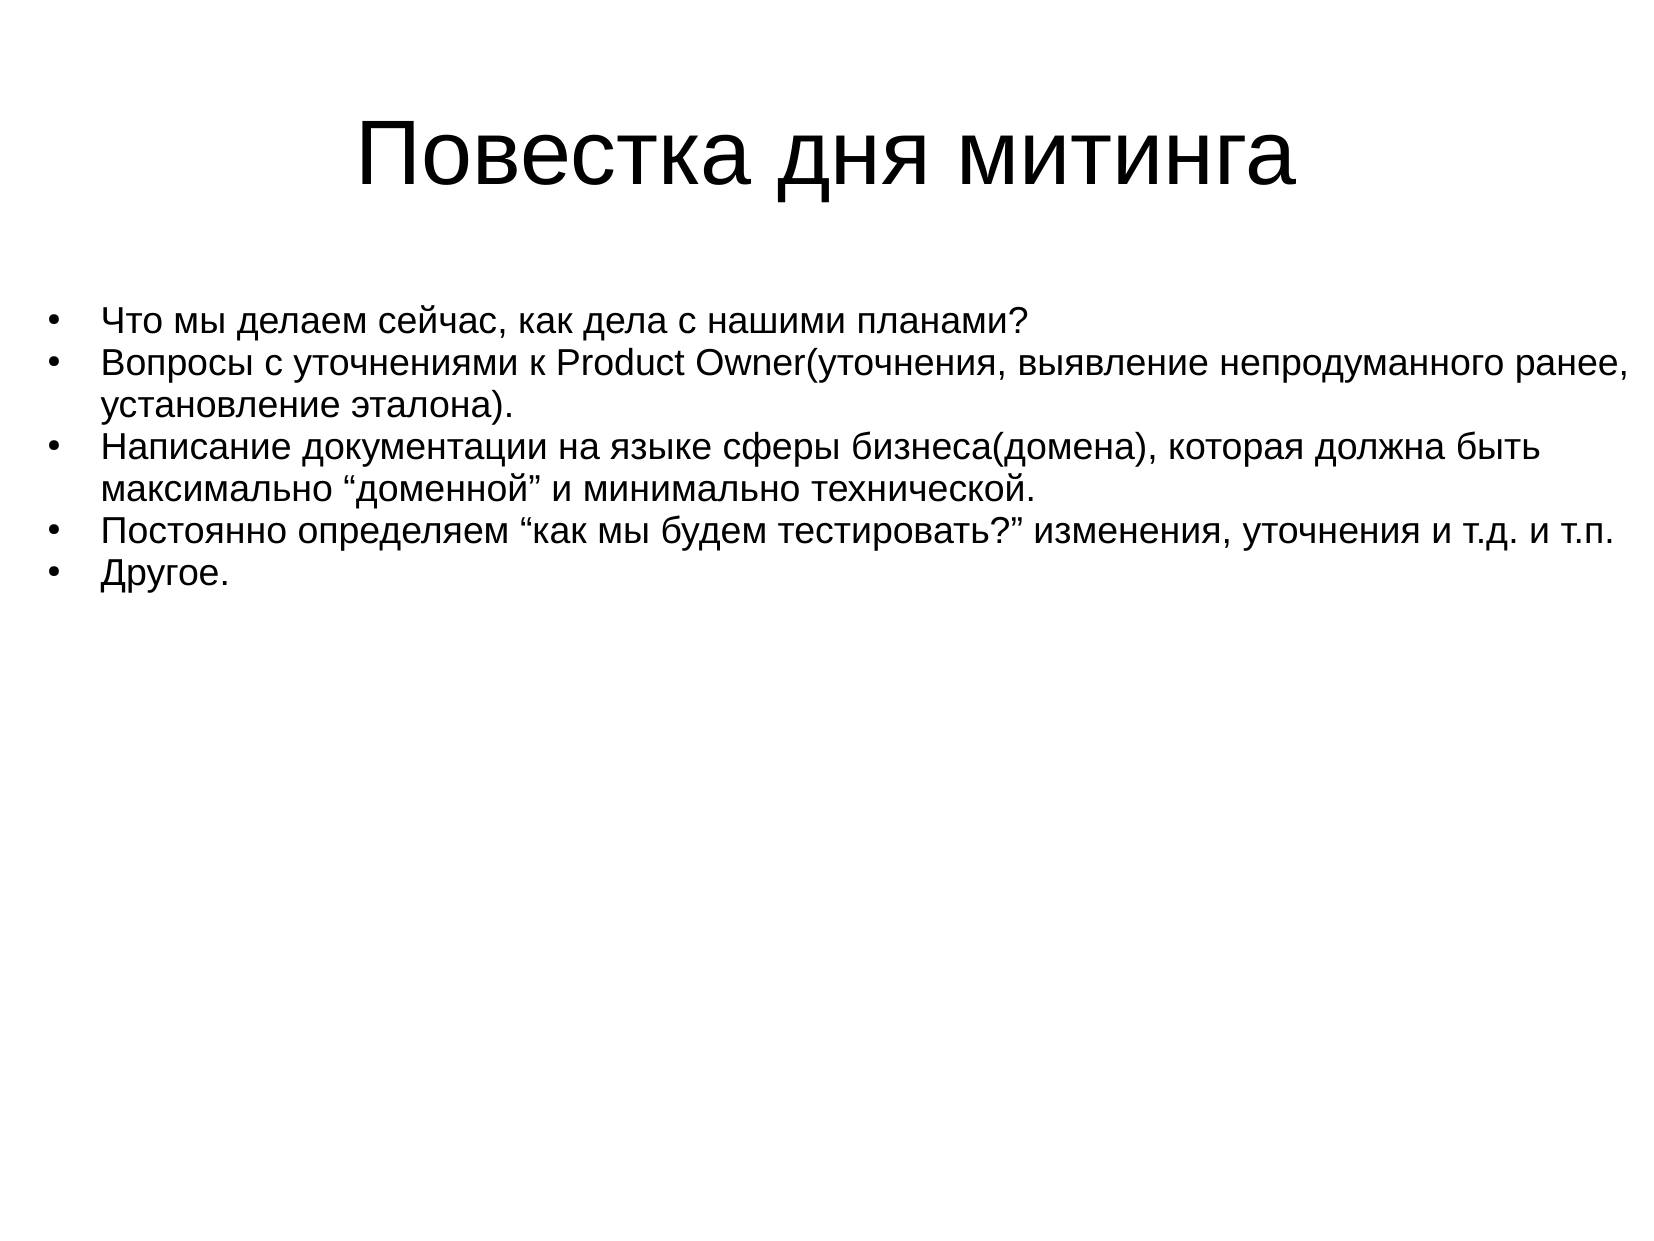

# Повестка дня митинга
Что мы делаем сейчас, как дела с нашими планами?
Вопросы с уточнениями к Product Owner(уточнения, выявление непродуманного ранее, установление эталона).
Написание документации на языке сферы бизнеса(домена), которая должна быть максимально “доменной” и минимально технической.
Постоянно определяем “как мы будем тестировать?” изменения, уточнения и т.д. и т.п.
Другое.